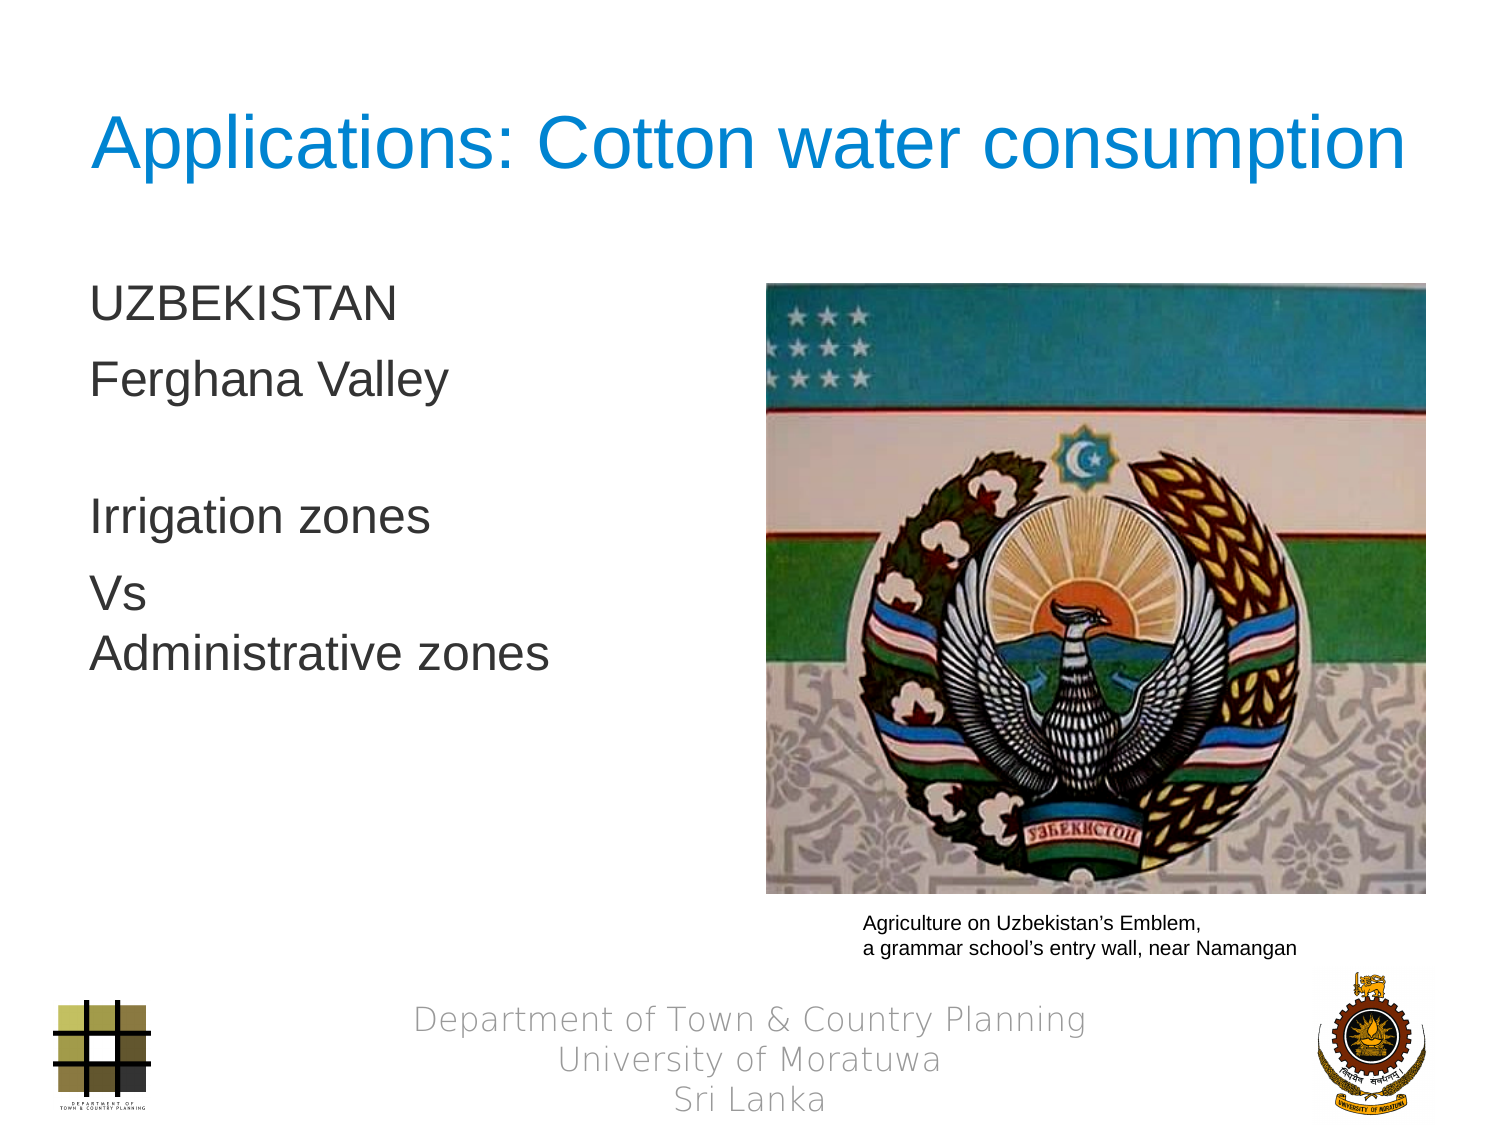

# Applications: Cotton water consumption
UZBEKISTAN
Ferghana Valley
Irrigation zones
Vs
Administrative zones
Agriculture on Uzbekistan’s Emblem,
a grammar school’s entry wall, near Namangan